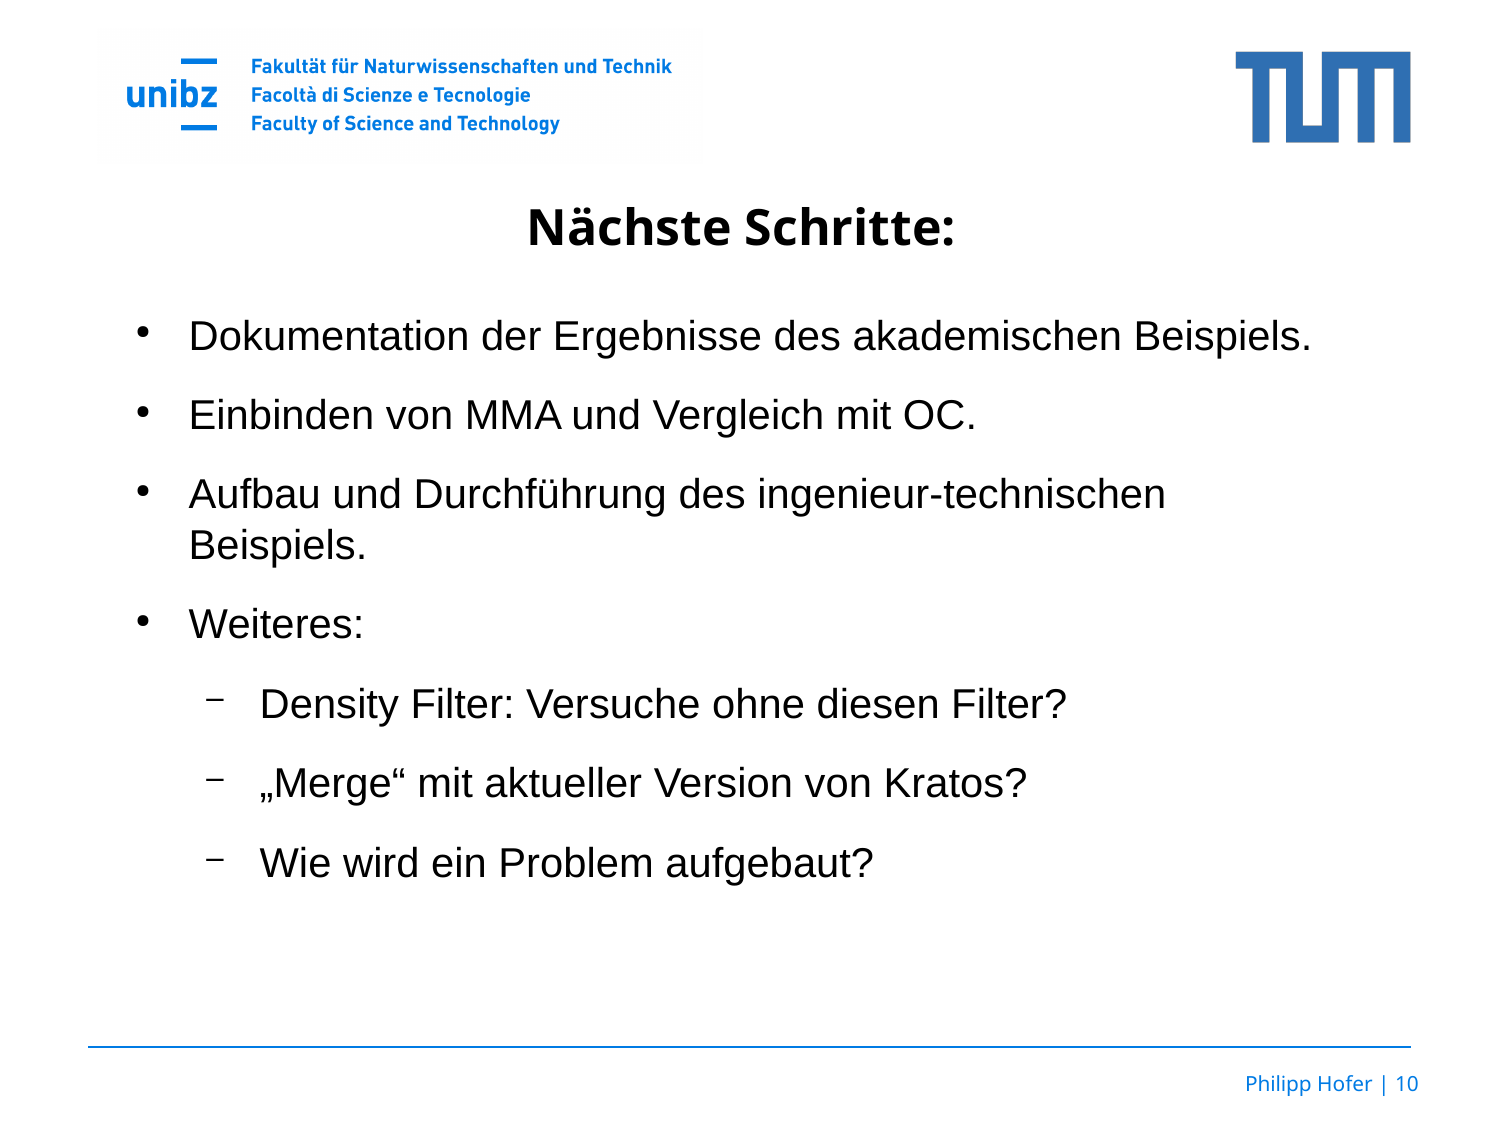

Nächste Schritte:
Dokumentation der Ergebnisse des akademischen Beispiels.
Einbinden von MMA und Vergleich mit OC.
Aufbau und Durchführung des ingenieur-technischen Beispiels.
Weiteres:
Density Filter: Versuche ohne diesen Filter?
„Merge“ mit aktueller Version von Kratos?
Wie wird ein Problem aufgebaut?